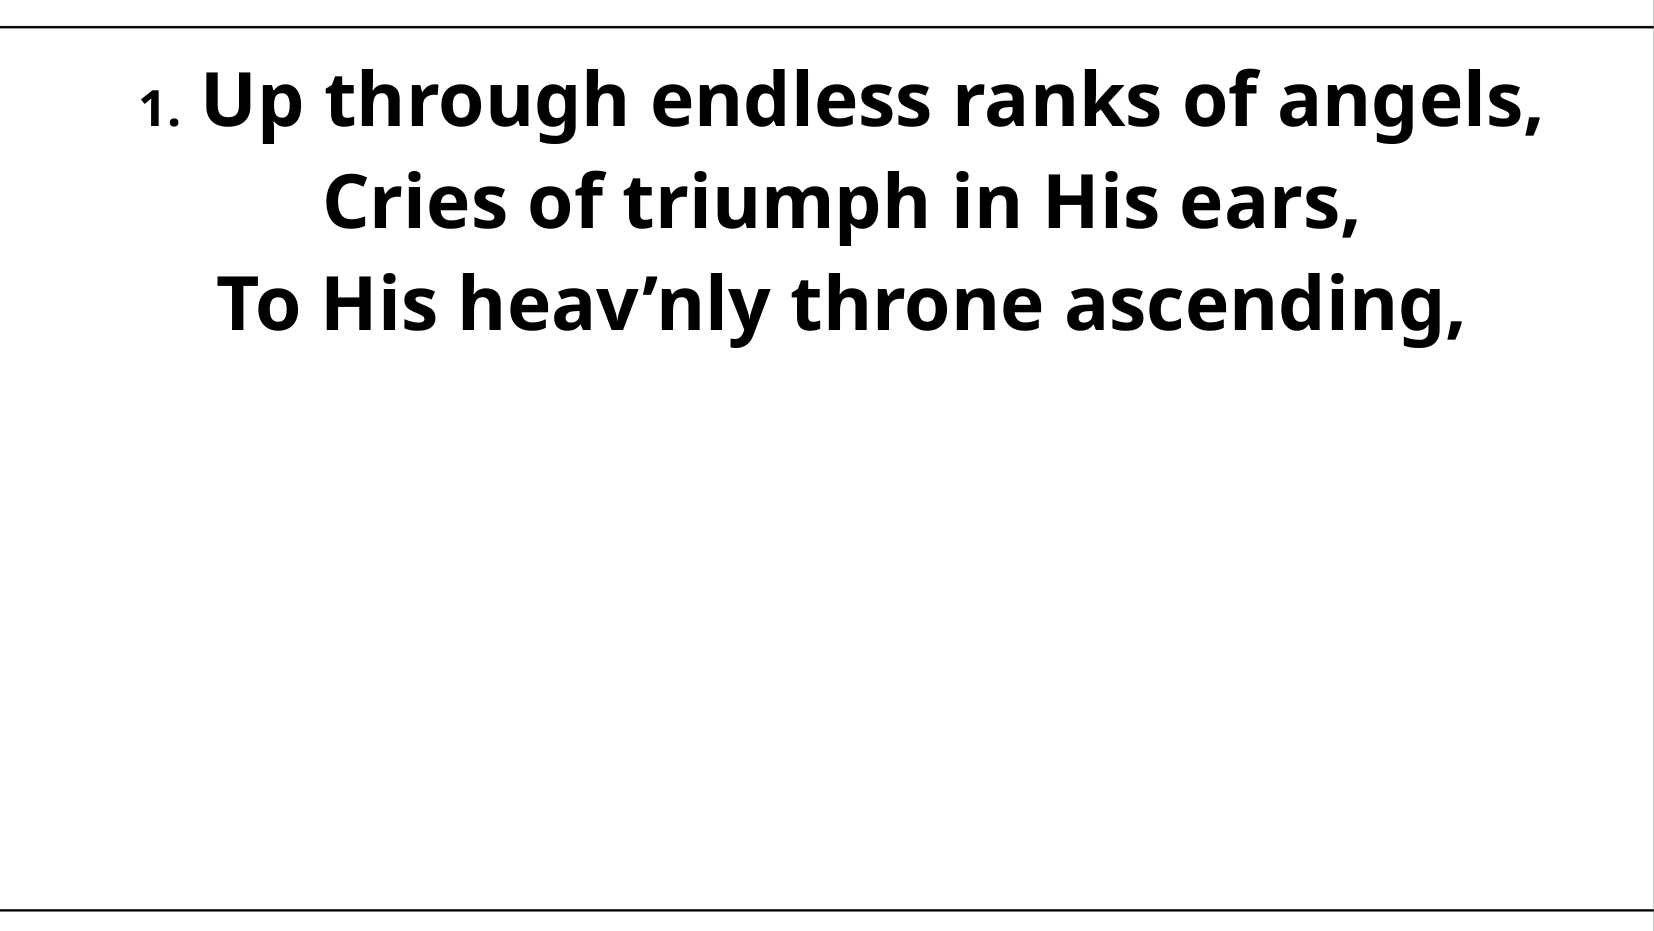

1. Up through endless ranks of angels,
Cries of triumph in His ears,
To His heav’nly throne ascending,